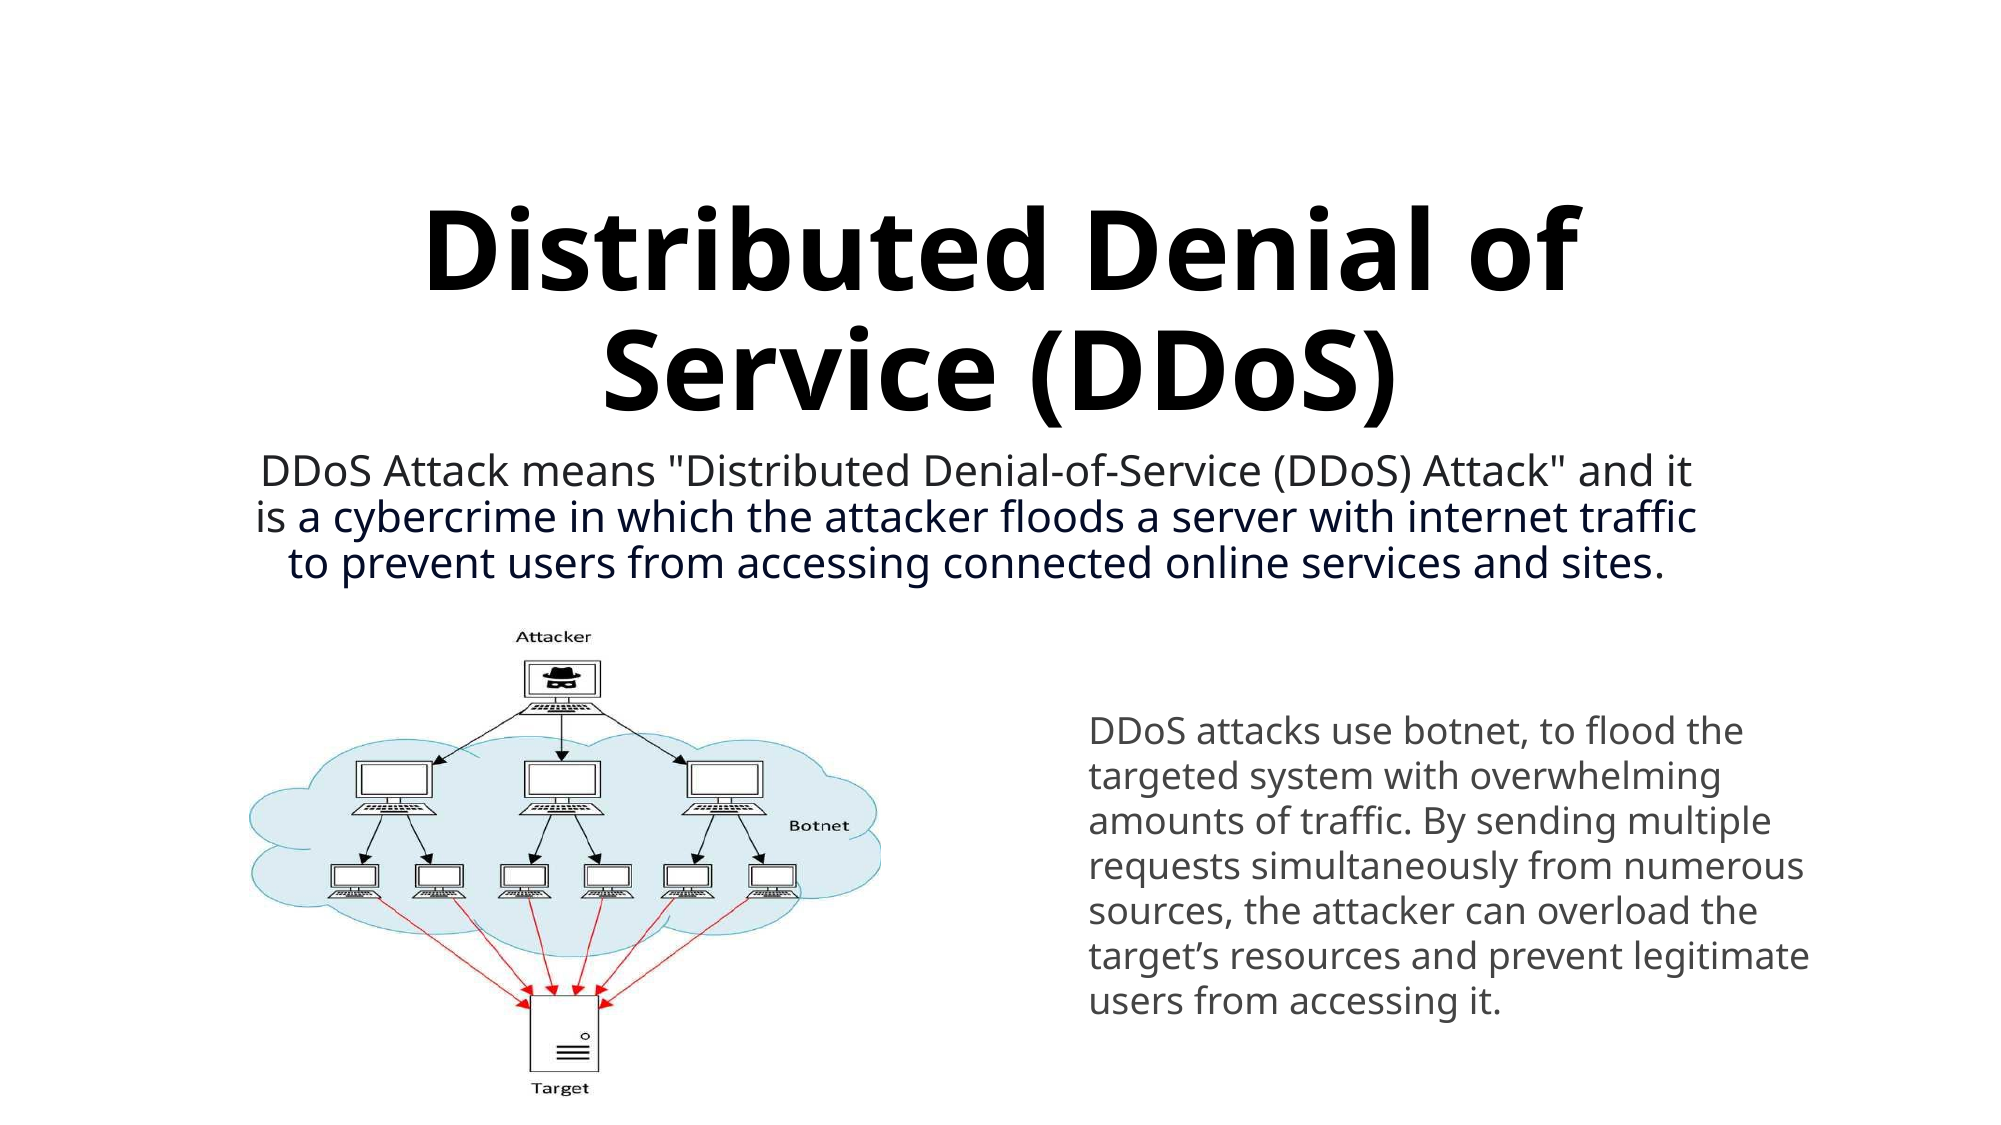

# Distributed Denial of Service (DDoS)
DDoS Attack means "Distributed Denial-of-Service (DDoS) Attack" and it is a cybercrime in which the attacker floods a server with internet traffic to prevent users from accessing connected online services and sites.
DDoS attacks use botnet, to flood the targeted system with overwhelming amounts of traffic. By sending multiple requests simultaneously from numerous sources, the attacker can overload the target’s resources and prevent legitimate users from accessing it.